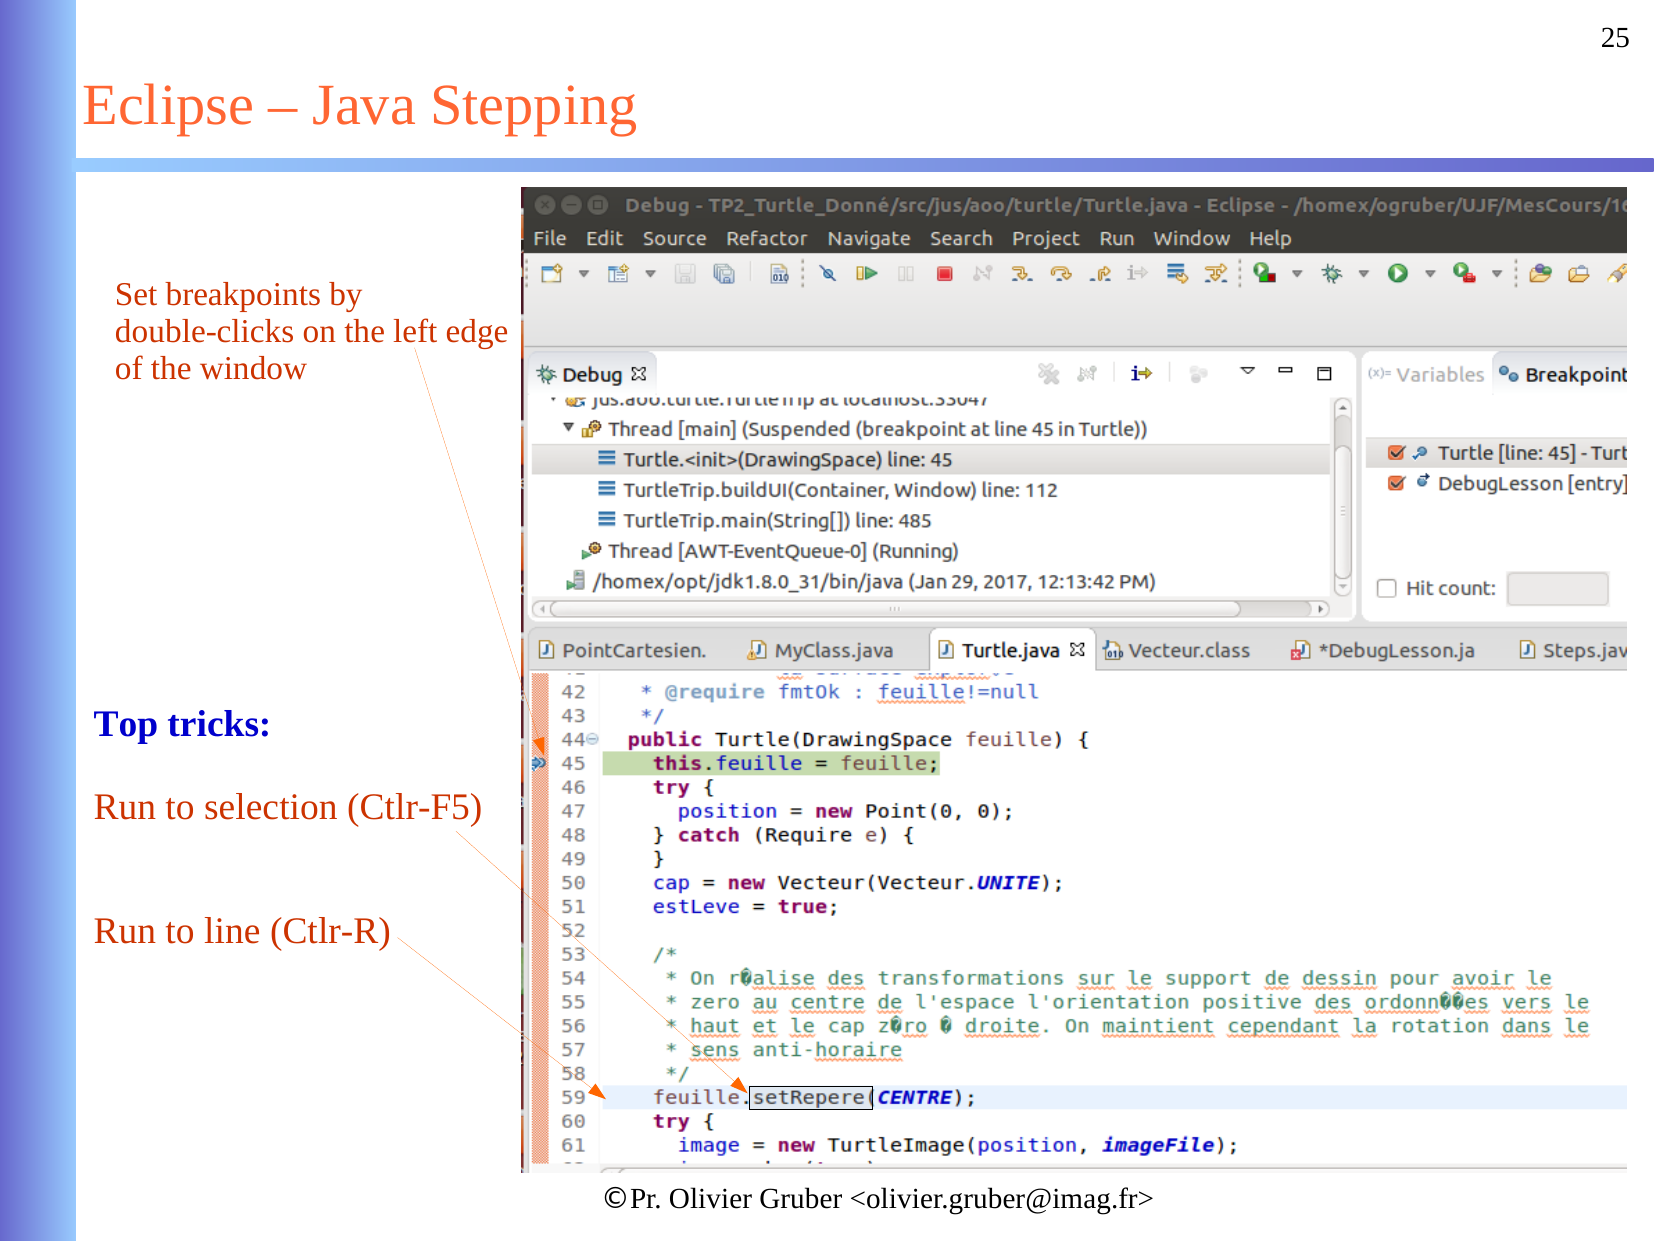

25
# Eclipse – Java Stepping
Set breakpoints by
double-clicks on the left edge
of the window
Top tricks:
Run to selection (Ctlr-F5)
Run to line (Ctlr-R)